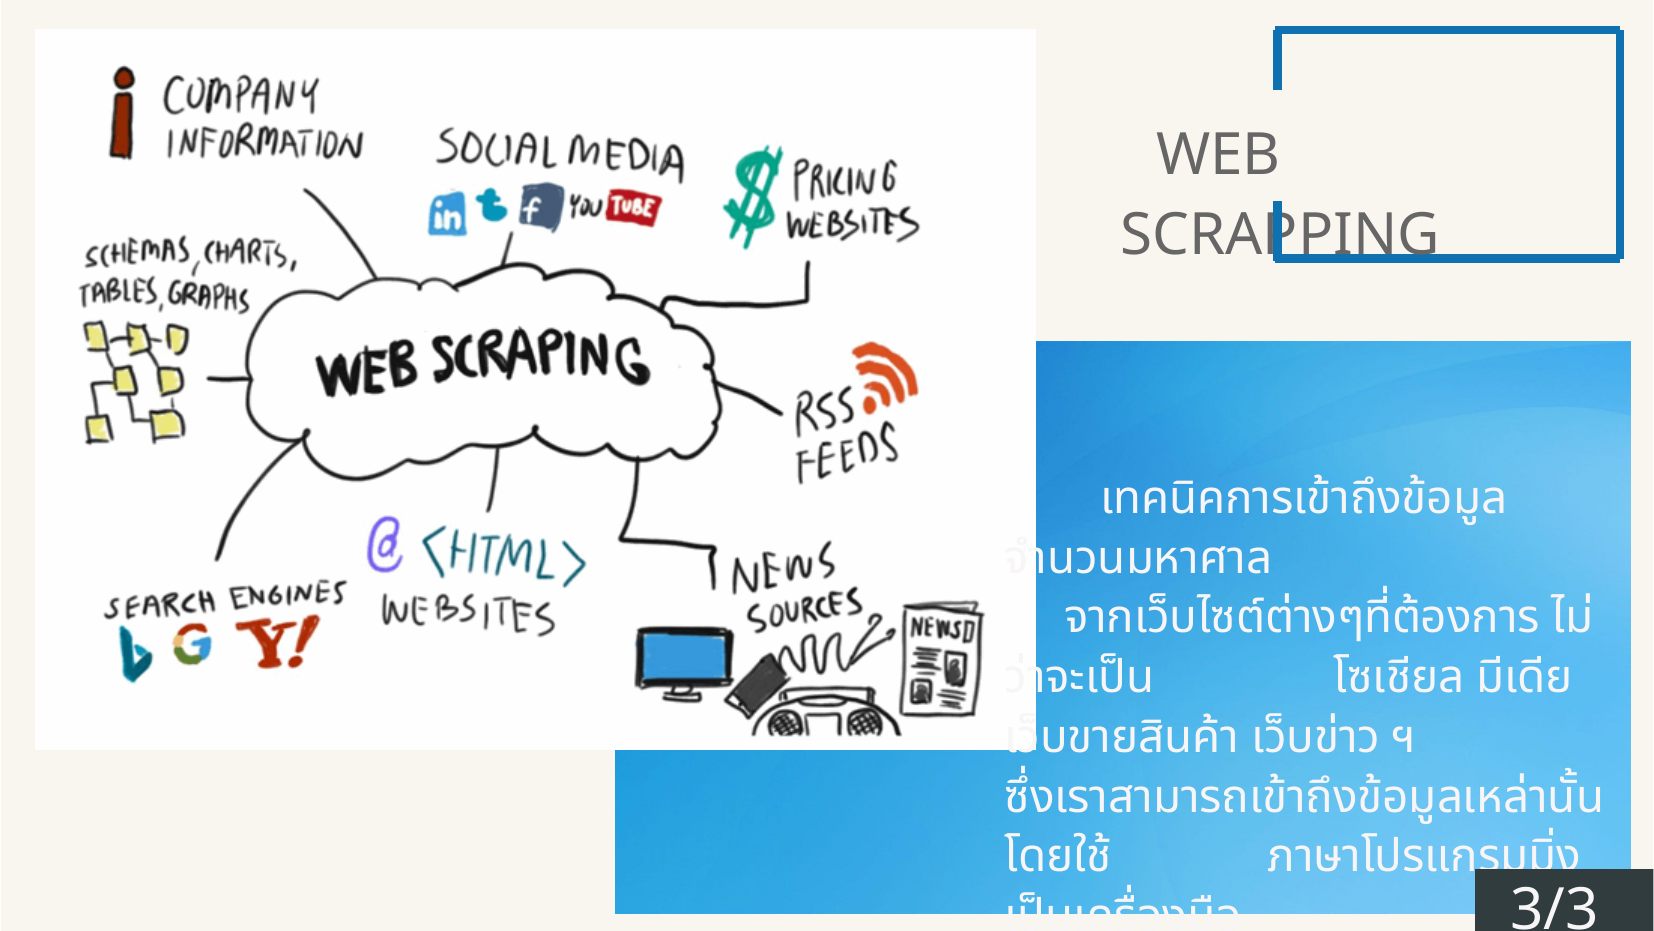

WEB SCRAPPING
 เทคนิคการเข้าถึงข้อมูลจำนวนมหาศาล
 จากเว็บไซต์ต่างๆที่ต้องการ ไม่ว่าจะเป็น โซเชียล มีเดีย เว็บขายสินค้า เว็บข่าว ฯ ซึ่งเราสามารถเข้าถึงข้อมูลเหล่านั้นโดยใช้ ภาษาโปรแกรมมิ่งเป็นเครื่องมือ
 (ในที่นี้ใช้ภาษา Java)
3/33